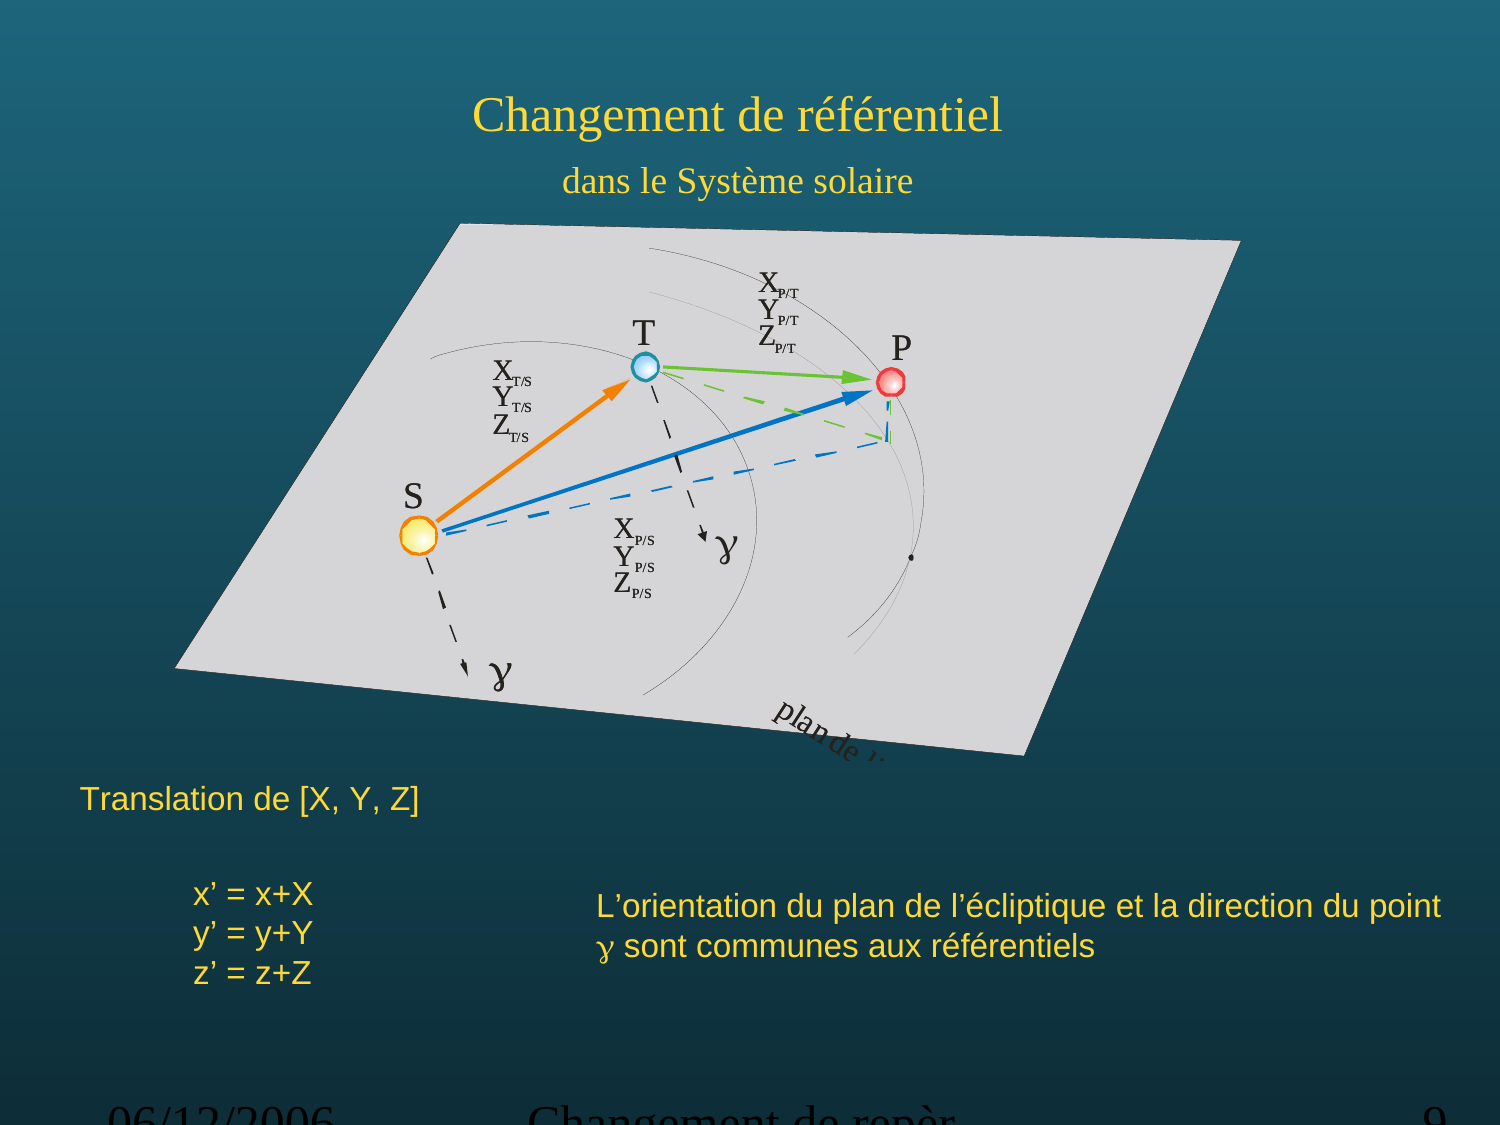

Changement de référentiel
dans le Système solaire
Translation de [X, Y, Z]
x’ = x+X
y’ = y+Y
z’ = z+Z
L’orientation du plan de l’écliptique et la direction du point  sont communes aux référentiels
06/12/2006
Changement de repères, de système
9